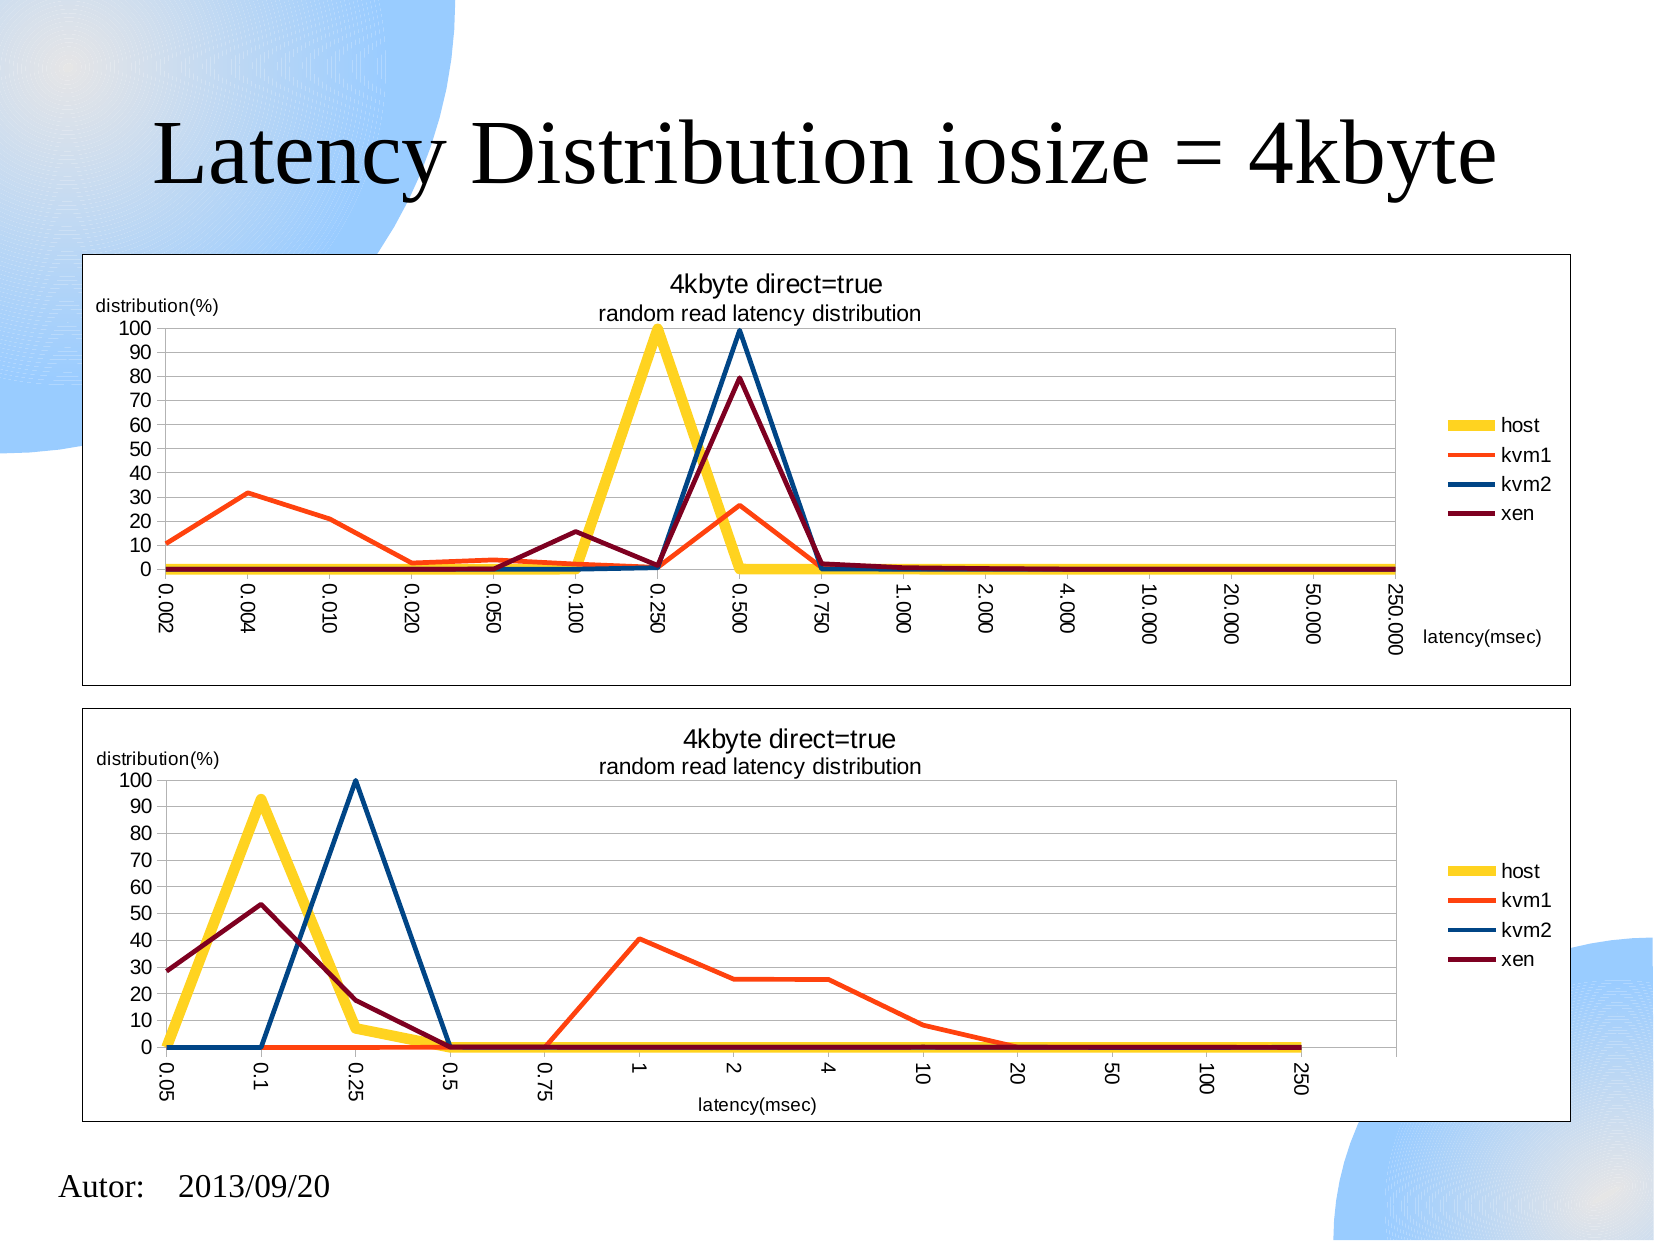

# Latency Distribution iosize = 4kbyte
### Chart: 4kbyte direct=true
random read latency distribution
| Category | host | kvm1 | kvm2 | xen |
|---|---|---|---|---|
| 0.002 | 0.0 | 10.59 | 0.0 | 0.0 |
| 0.004 | 0.0 | 31.75 | 0.0 | 0.0 |
| 0.01 | 0.0 | 20.86 | 0.0 | 0.0 |
| 0.02 | 0.0 | 2.57 | 0.0 | 0.0 |
| 0.05 | 0.0 | 3.86 | 0.0 | 0.07 |
| 0.1 | 0.01 | 2.13 | 0.0 | 15.64 |
| 0.25 | 99.91 | 0.74 | 0.63 | 1.55 |
| 0.5 | 0.07 | 26.6 | 99.29 | 79.58 |
| 0.75 | 0.01 | 0.68 | 0.05 | 2.28 |
| 1 | 0.01 | 0.15 | 0.01 | 0.62 |
| 2 | 0.0 | 0.06 | 0.01 | 0.25 |
| 4 | 0.0 | 0.01 | 0.01 | 0.01 |
| 10 | 0.0 | 0.0 | 0.01 | 0.0 |
| 20 | 0.0 | 0.0 | 0.0 | 0.01 |
| 50 | 0.0 | 0.0 | 0.0 | 0.01 |
| 250 | 0.0 | 0.0 | 0.0 | 0.01 |
### Chart: 4kbyte direct=true
random read latency distribution
| Category | host | kvm1 | kvm2 | xen |
|---|---|---|---|---|
| 0.05 | 0.0 | 0.0 | 0.0 | 28.5 |
| 0.1 | 92.86 | 0.0 | 0.0 | 53.55 |
| 0.25 | 7.13 | 0.0 | 99.87 | 17.61 |
| 0.5 | 0.01 | 0.01 | 0.09 | 0.09 |
| 0.75 | 0.01 | 0.01 | 0.01 | 0.11 |
| 1 | 0.0 | 40.65 | 0.01 | 0.02 |
| 2 | 0.01 | 25.47 | 0.01 | 0.01 |
| 4 | 0.0 | 25.42 | 0.01 | 0.01 |
| 10 | 0.01 | 8.34 | 0.01 | 0.09 |
| 20 | 0.01 | 0.07 | 0.01 | 0.02 |
| 50 | 0.0 | 0.01 | 0.0 | 0.01 |
| 100 | 0.01 | 0.04 | 0.0 | 0.01 |
| 250 | 0.0 | 0.0 | 0.01 | 0.0 |
| None | None | None | None | None |